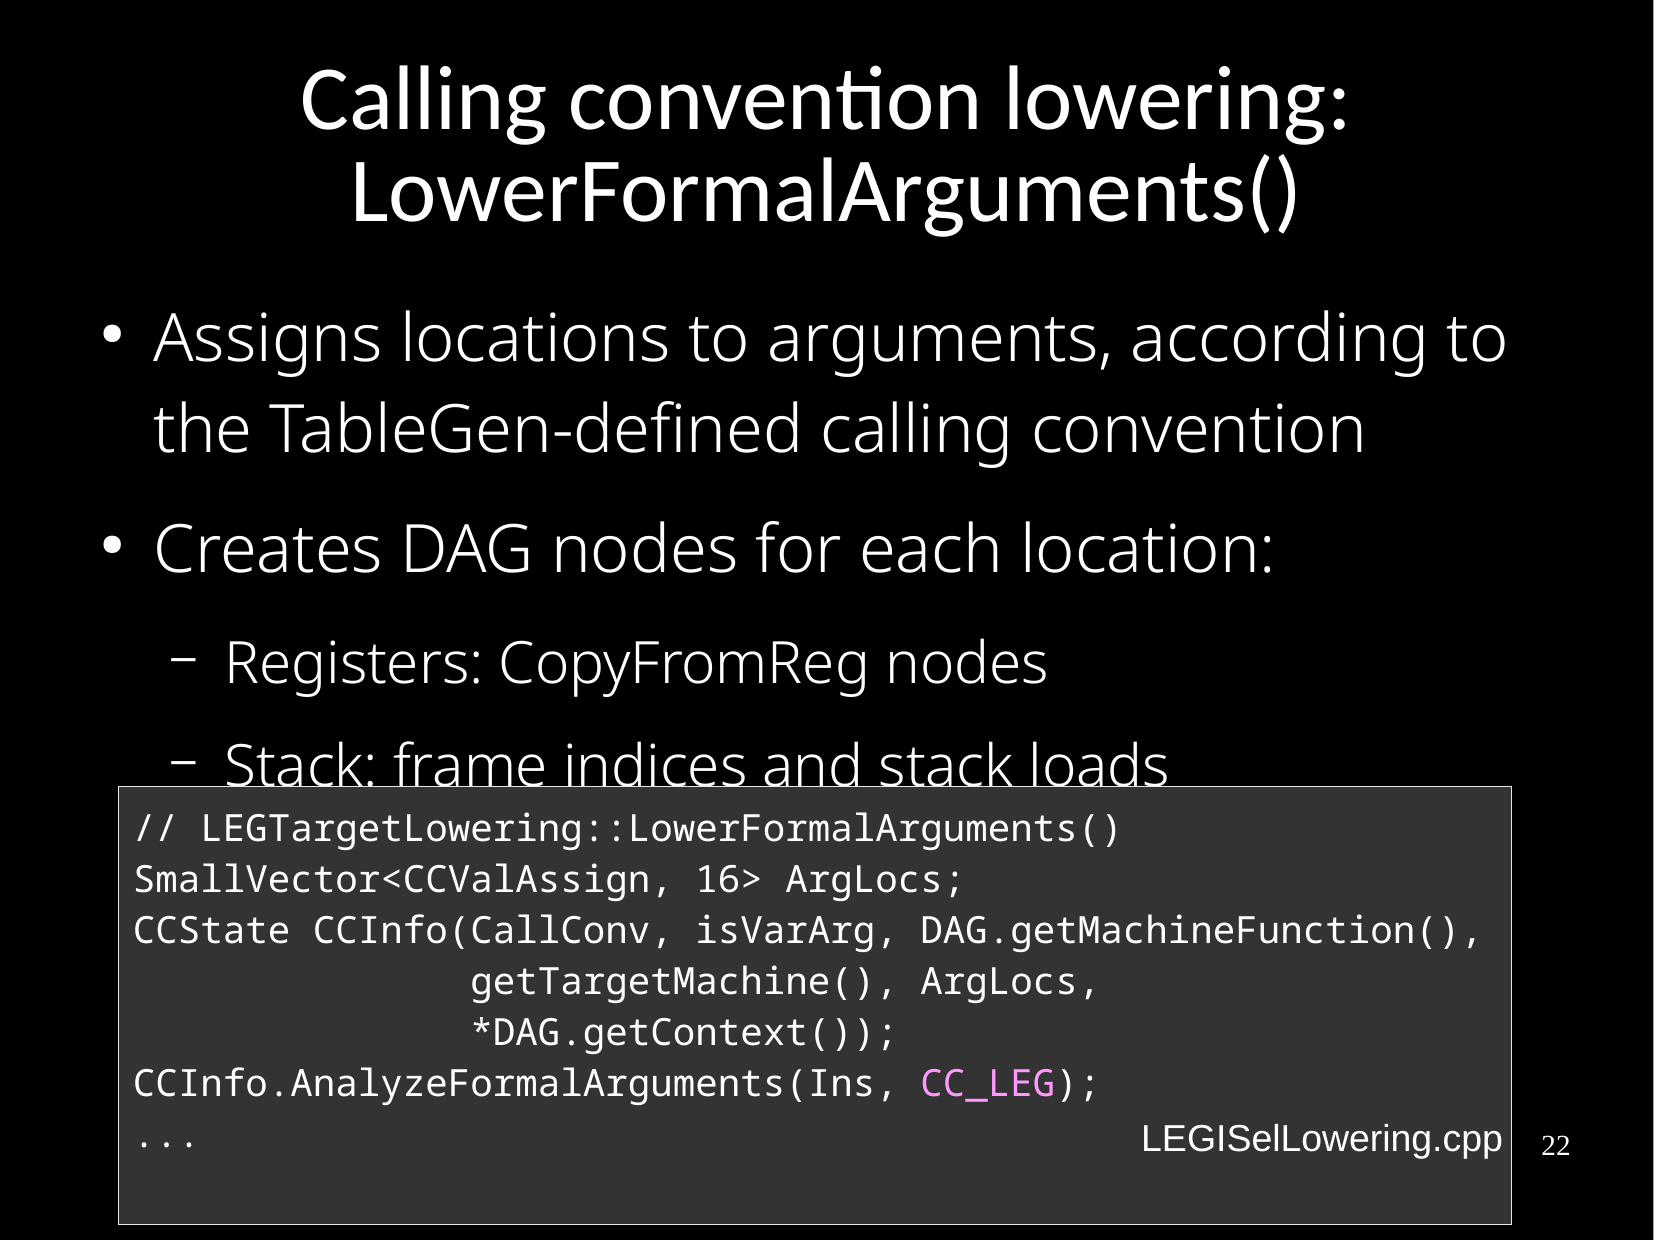

# Calling convention lowering: LowerFormalArguments()
Assigns locations to arguments, according to the TableGen-defined calling convention
Creates DAG nodes for each location:
Registers: CopyFromReg nodes
Stack: frame indices and stack loads
// LEGTargetLowering::LowerFormalArguments()
SmallVector<CCValAssign, 16> ArgLocs;
CCState CCInfo(CallConv, isVarArg, DAG.getMachineFunction(),
 getTargetMachine(), ArgLocs,
 *DAG.getContext());
CCInfo.AnalyzeFormalArguments(Ins, CC_LEG);
...
LEGISelLowering.cpp
22